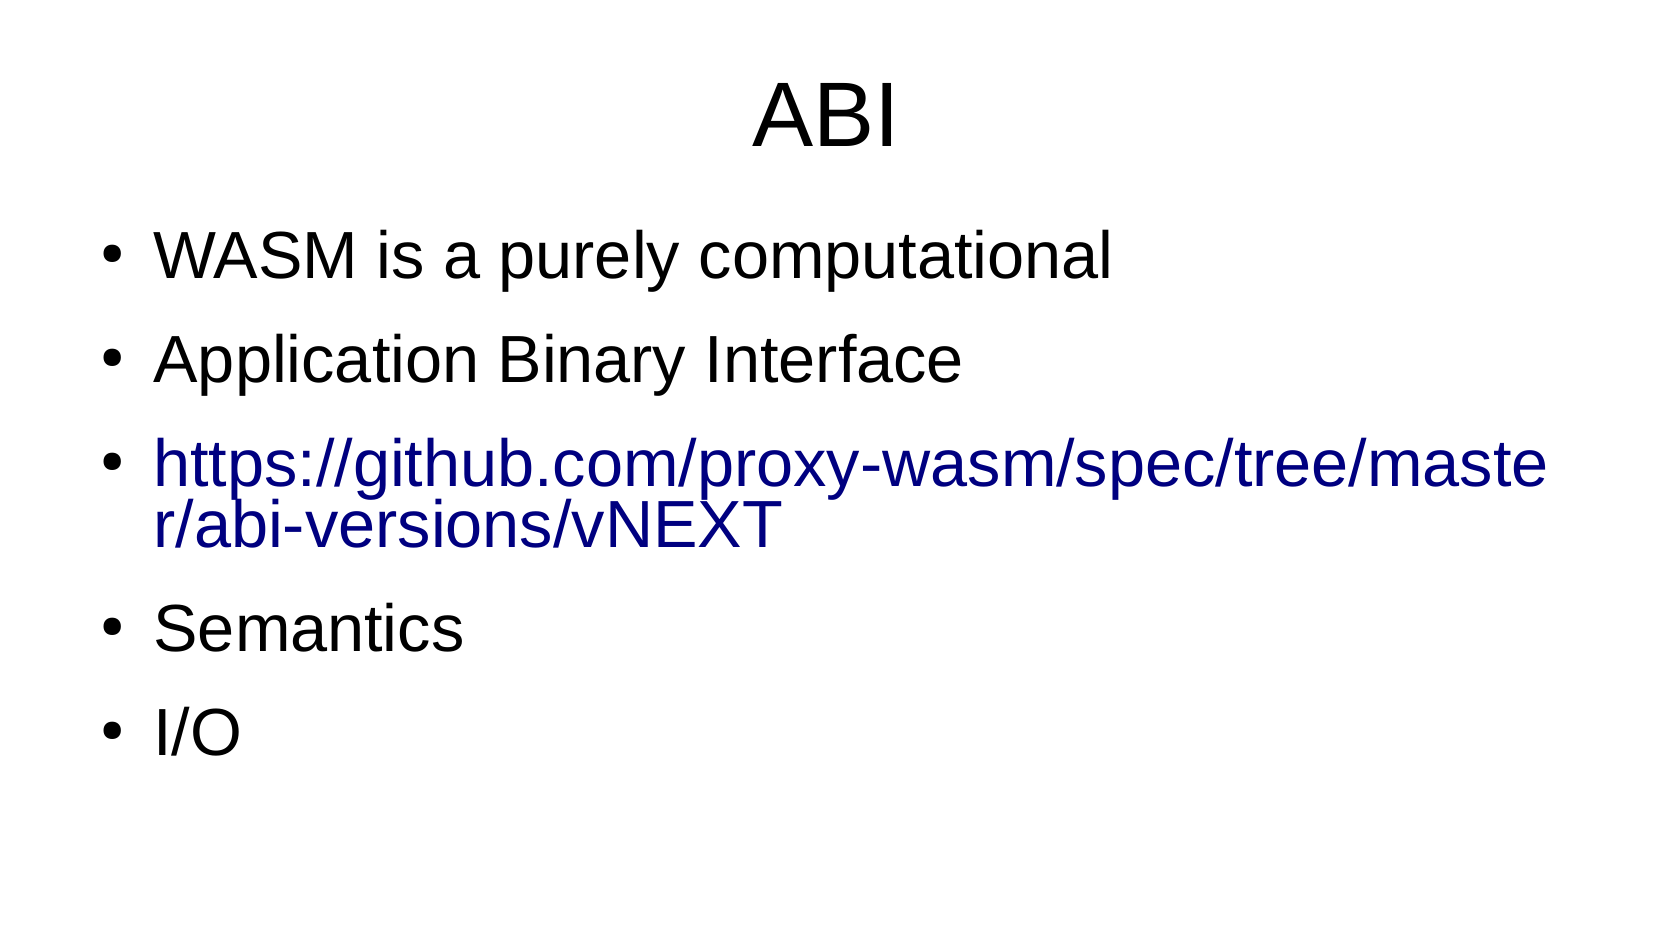

# ABI
WASM is a purely computational
Application Binary Interface
https://github.com/proxy-wasm/spec/tree/master/abi-versions/vNEXT
Semantics
I/O